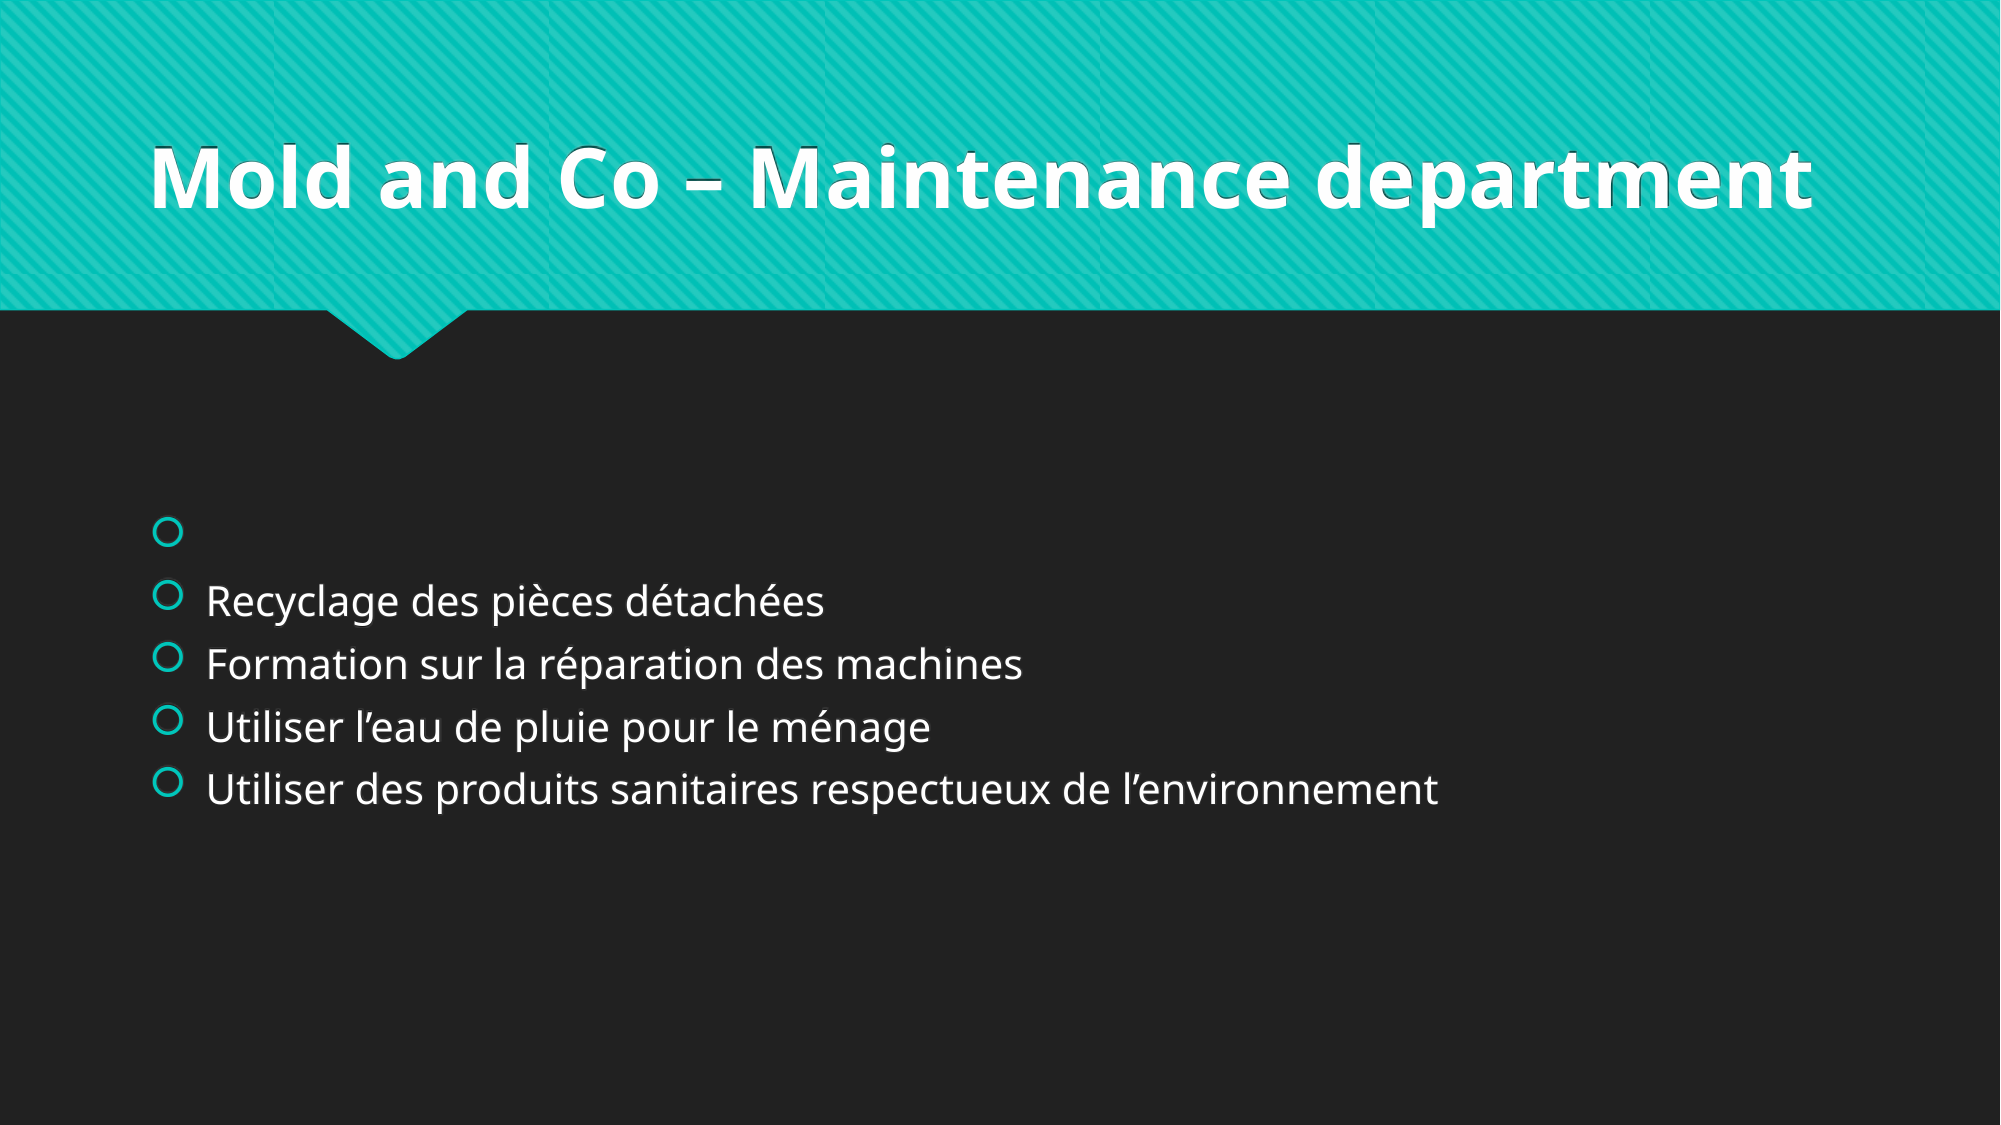

# Mold and Co – Maintenance department
Recyclage des pièces détachées
Formation sur la réparation des machines
Utiliser l’eau de pluie pour le ménage
Utiliser des produits sanitaires respectueux de l’environnement